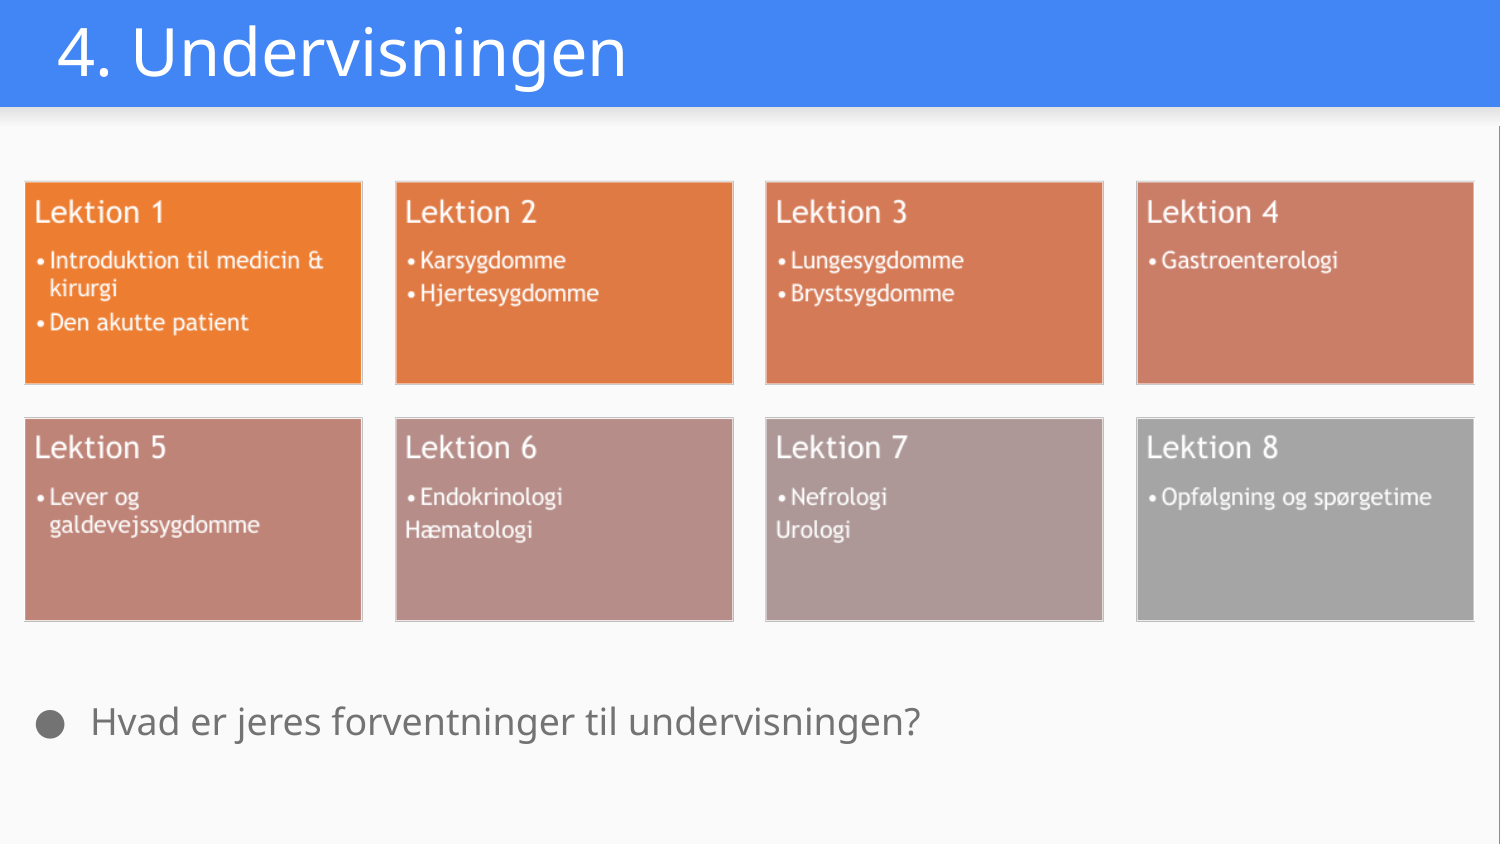

# 4. Undervisningen
Hvad er jeres forventninger til undervisningen?